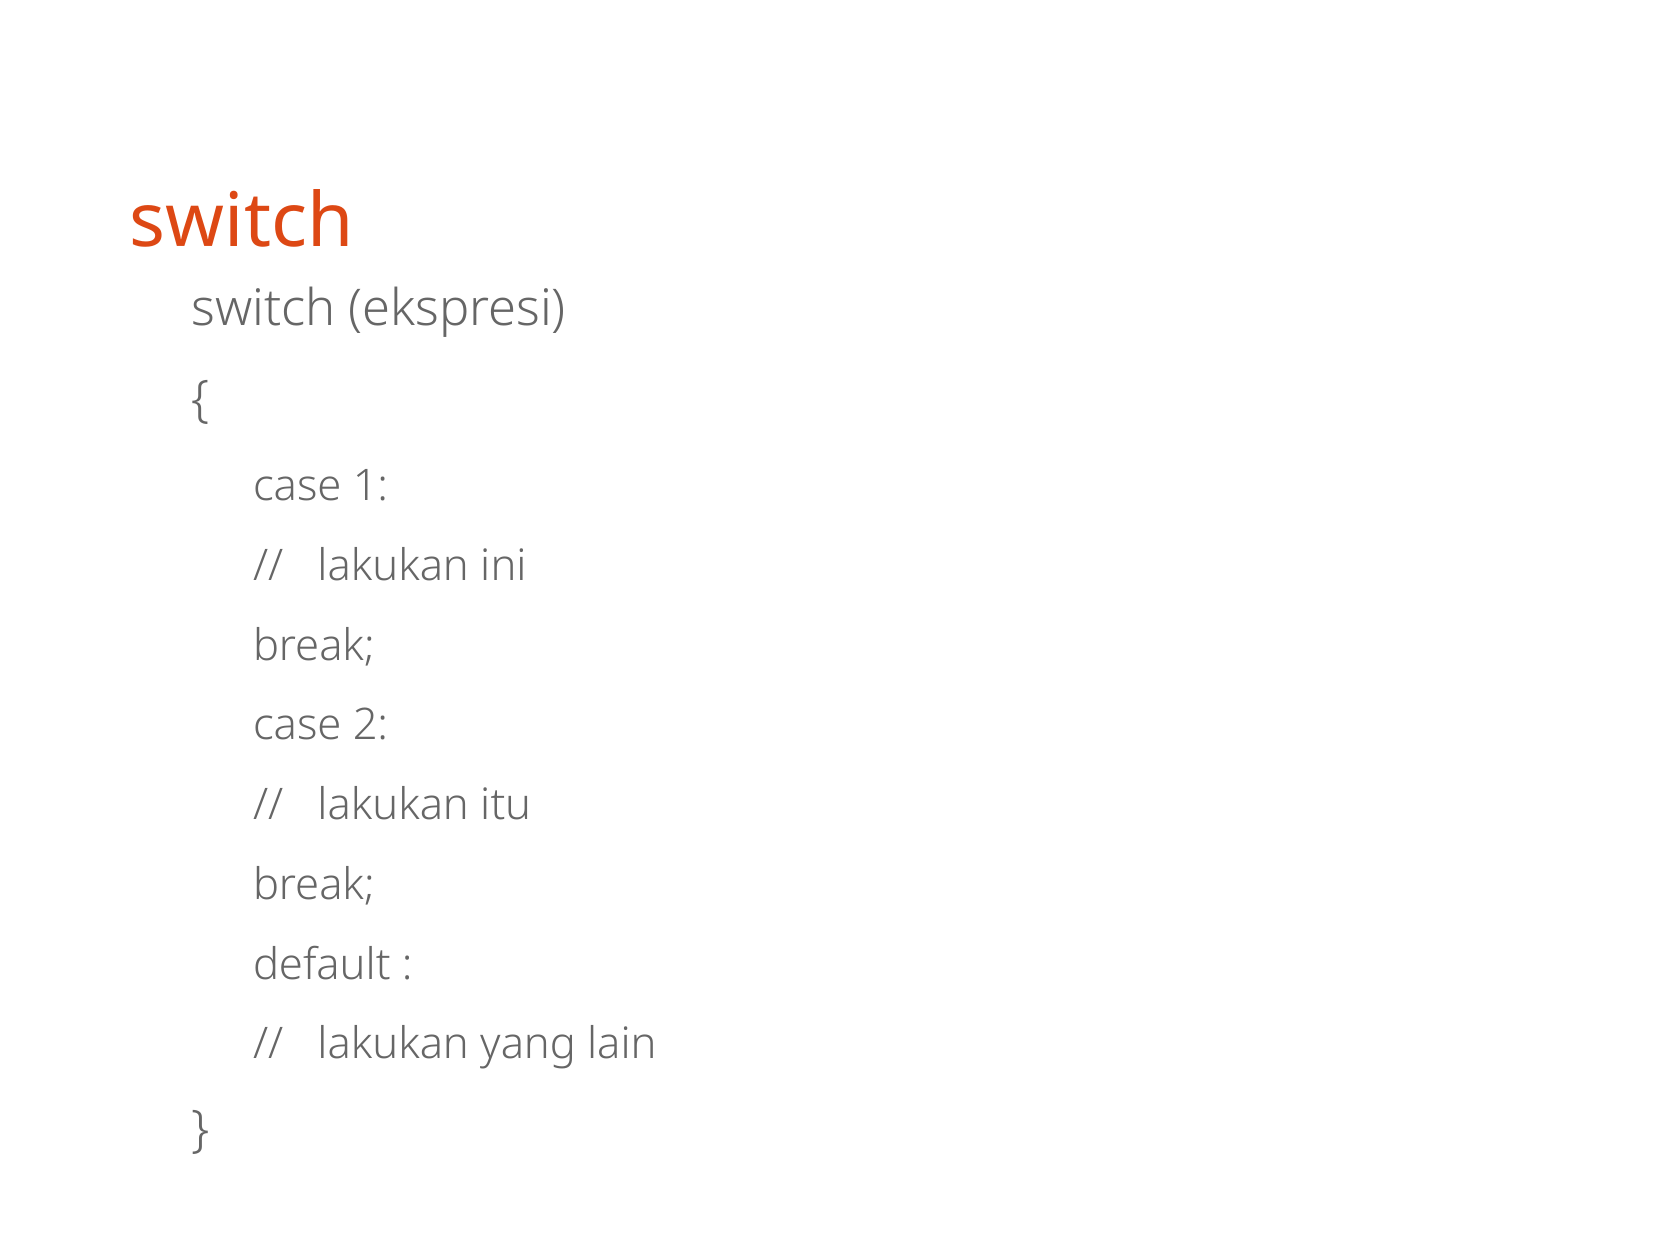

# switch
switch (ekspresi)
{
case 1:
// 	lakukan ini
break;
case 2:
//	lakukan itu
break;
default :
//	lakukan yang lain
}